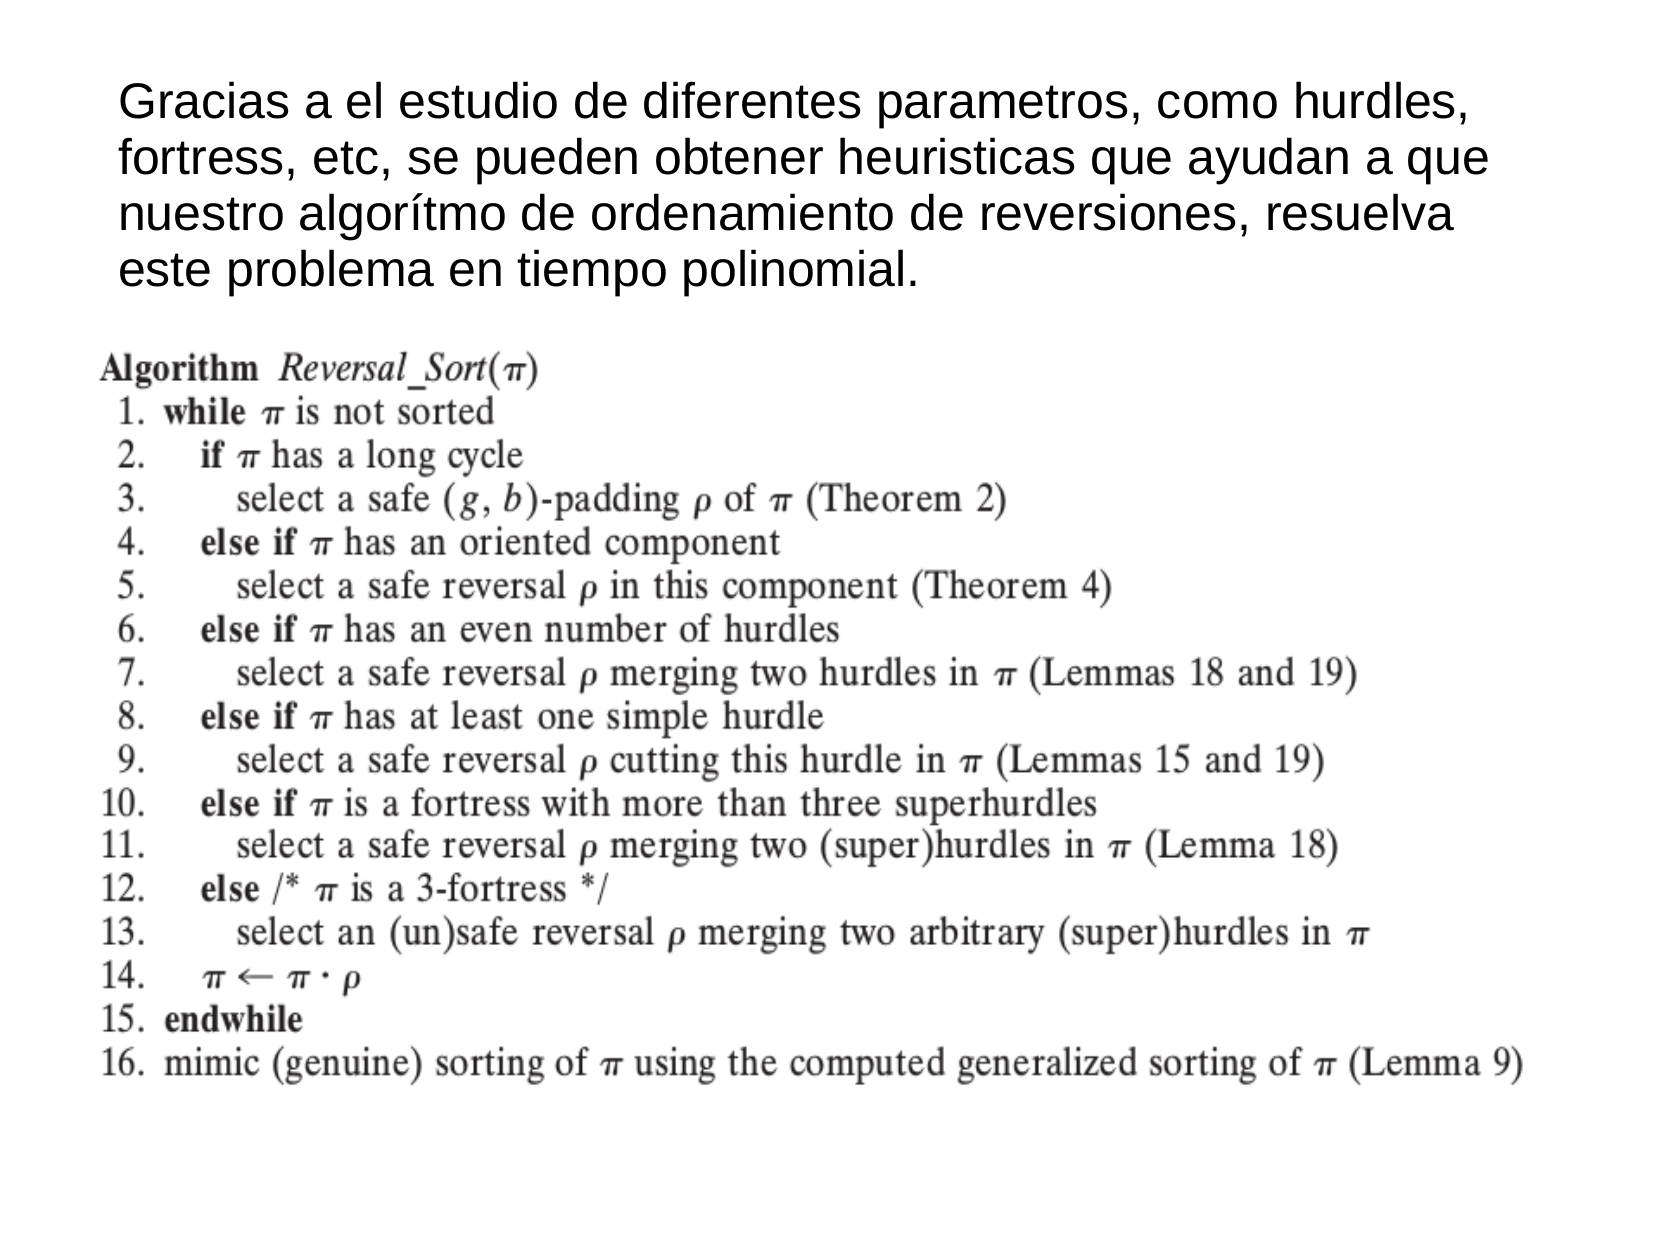

# Gracias a el estudio de diferentes parametros, como hurdles, fortress, etc, se pueden obtener heuristicas que ayudan a que nuestro algorítmo de ordenamiento de reversiones, resuelva este problema en tiempo polinomial.